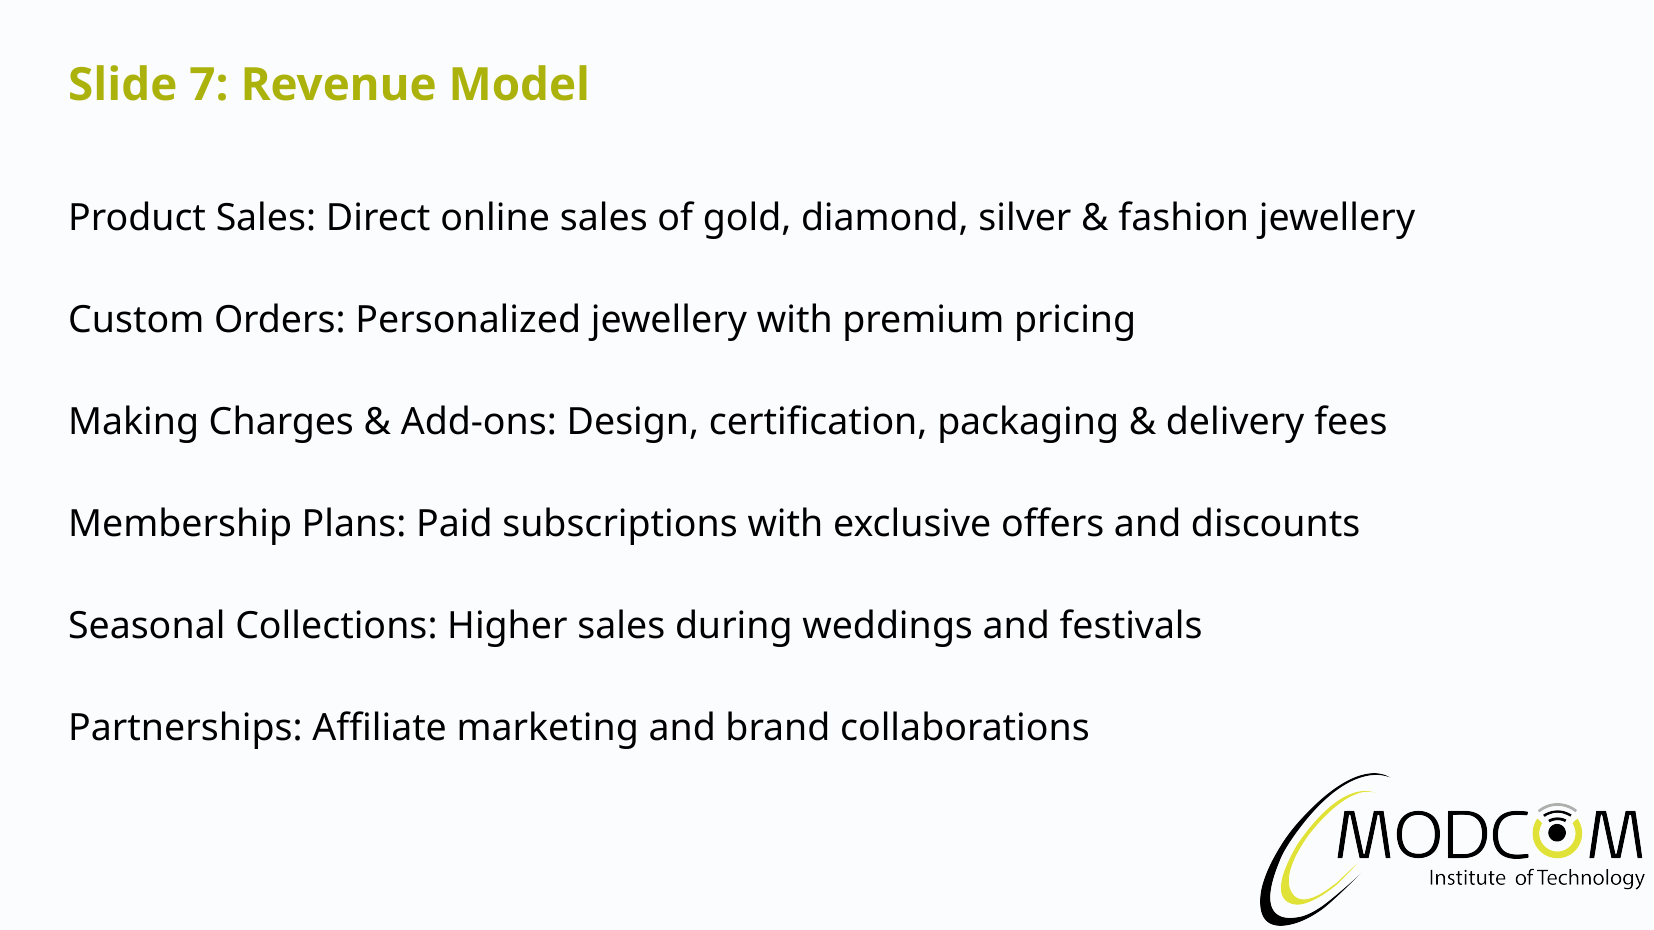

Slide 7: Revenue Model
Product Sales: Direct online sales of gold, diamond, silver & fashion jewellery
Custom Orders: Personalized jewellery with premium pricing
Making Charges & Add-ons: Design, certification, packaging & delivery fees
Membership Plans: Paid subscriptions with exclusive offers and discounts
Seasonal Collections: Higher sales during weddings and festivals
Partnerships: Affiliate marketing and brand collaborations